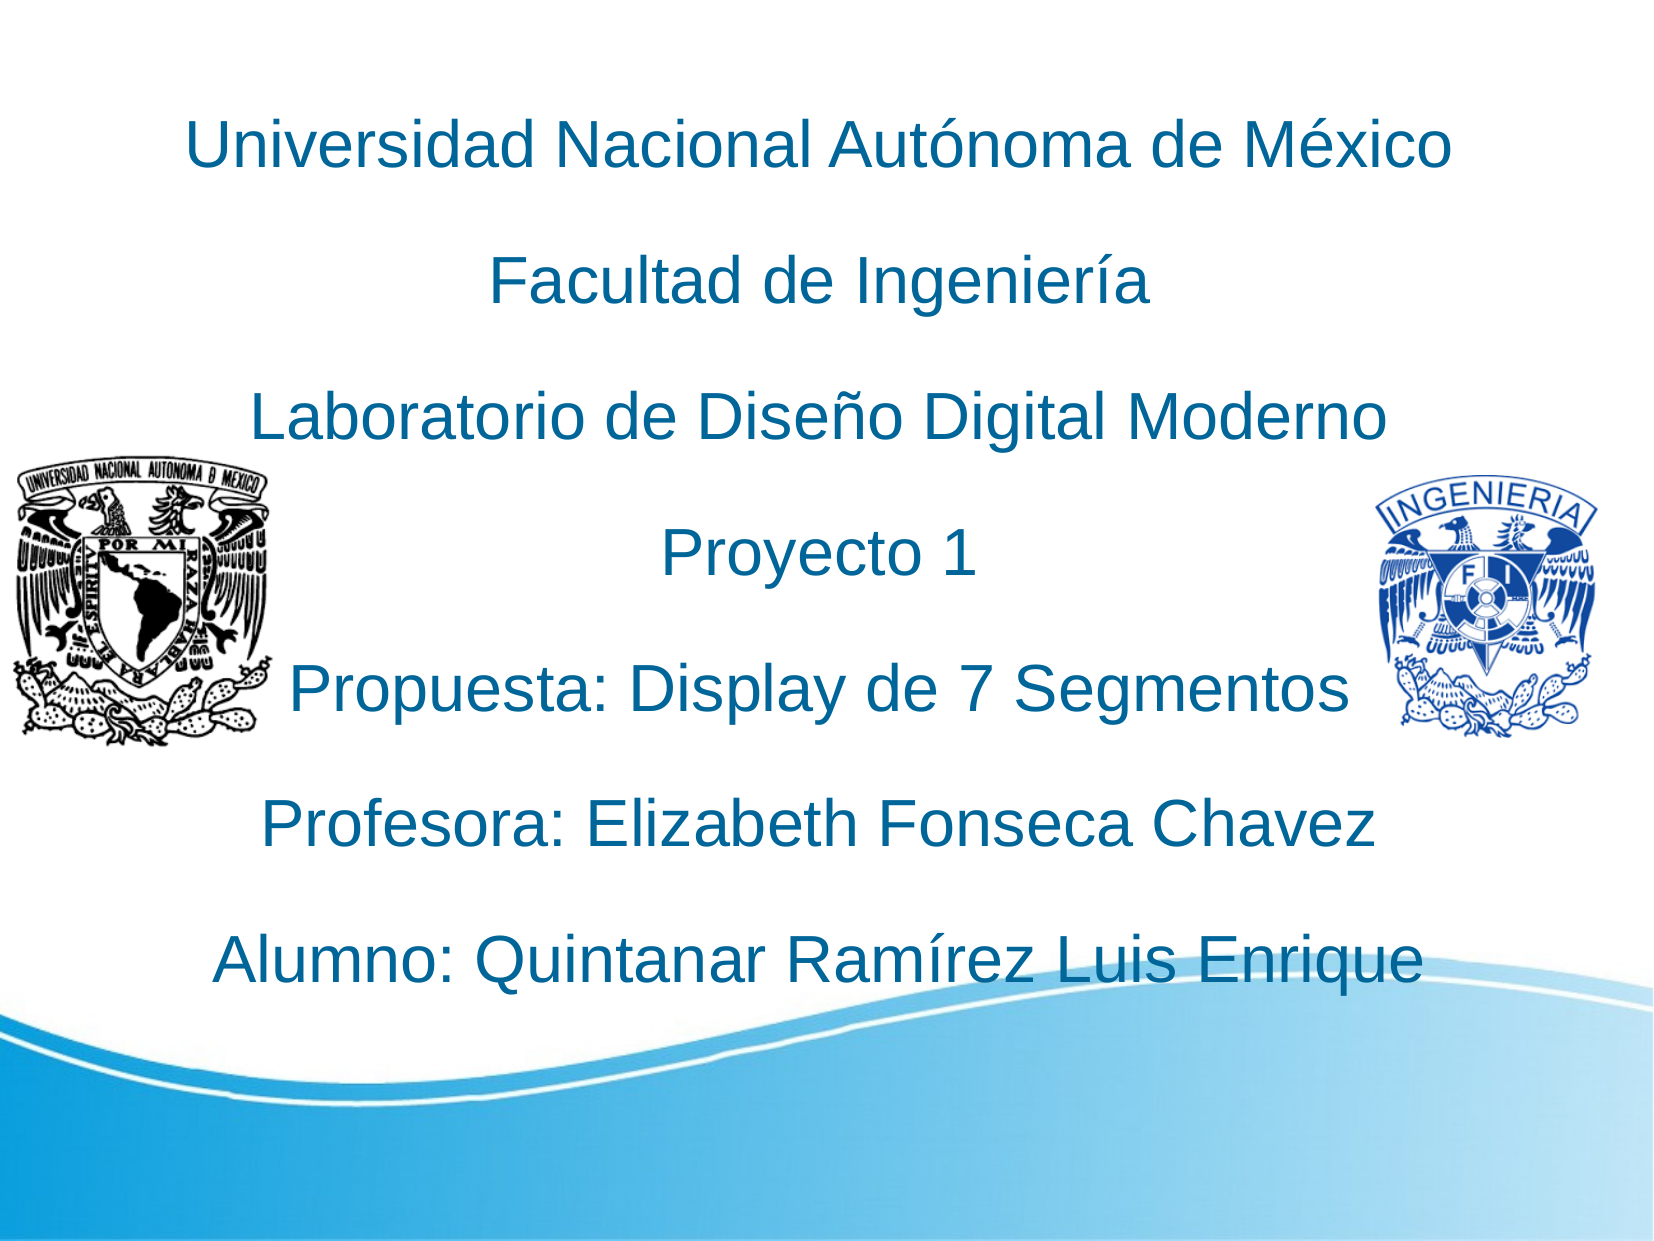

# Universidad Nacional Autónoma de México Facultad de Ingeniería Laboratorio de Diseño Digital Moderno Proyecto 1 Propuesta: Display de 7 Segmentos Profesora: Elizabeth Fonseca Chavez Alumno: Quintanar Ramírez Luis Enrique